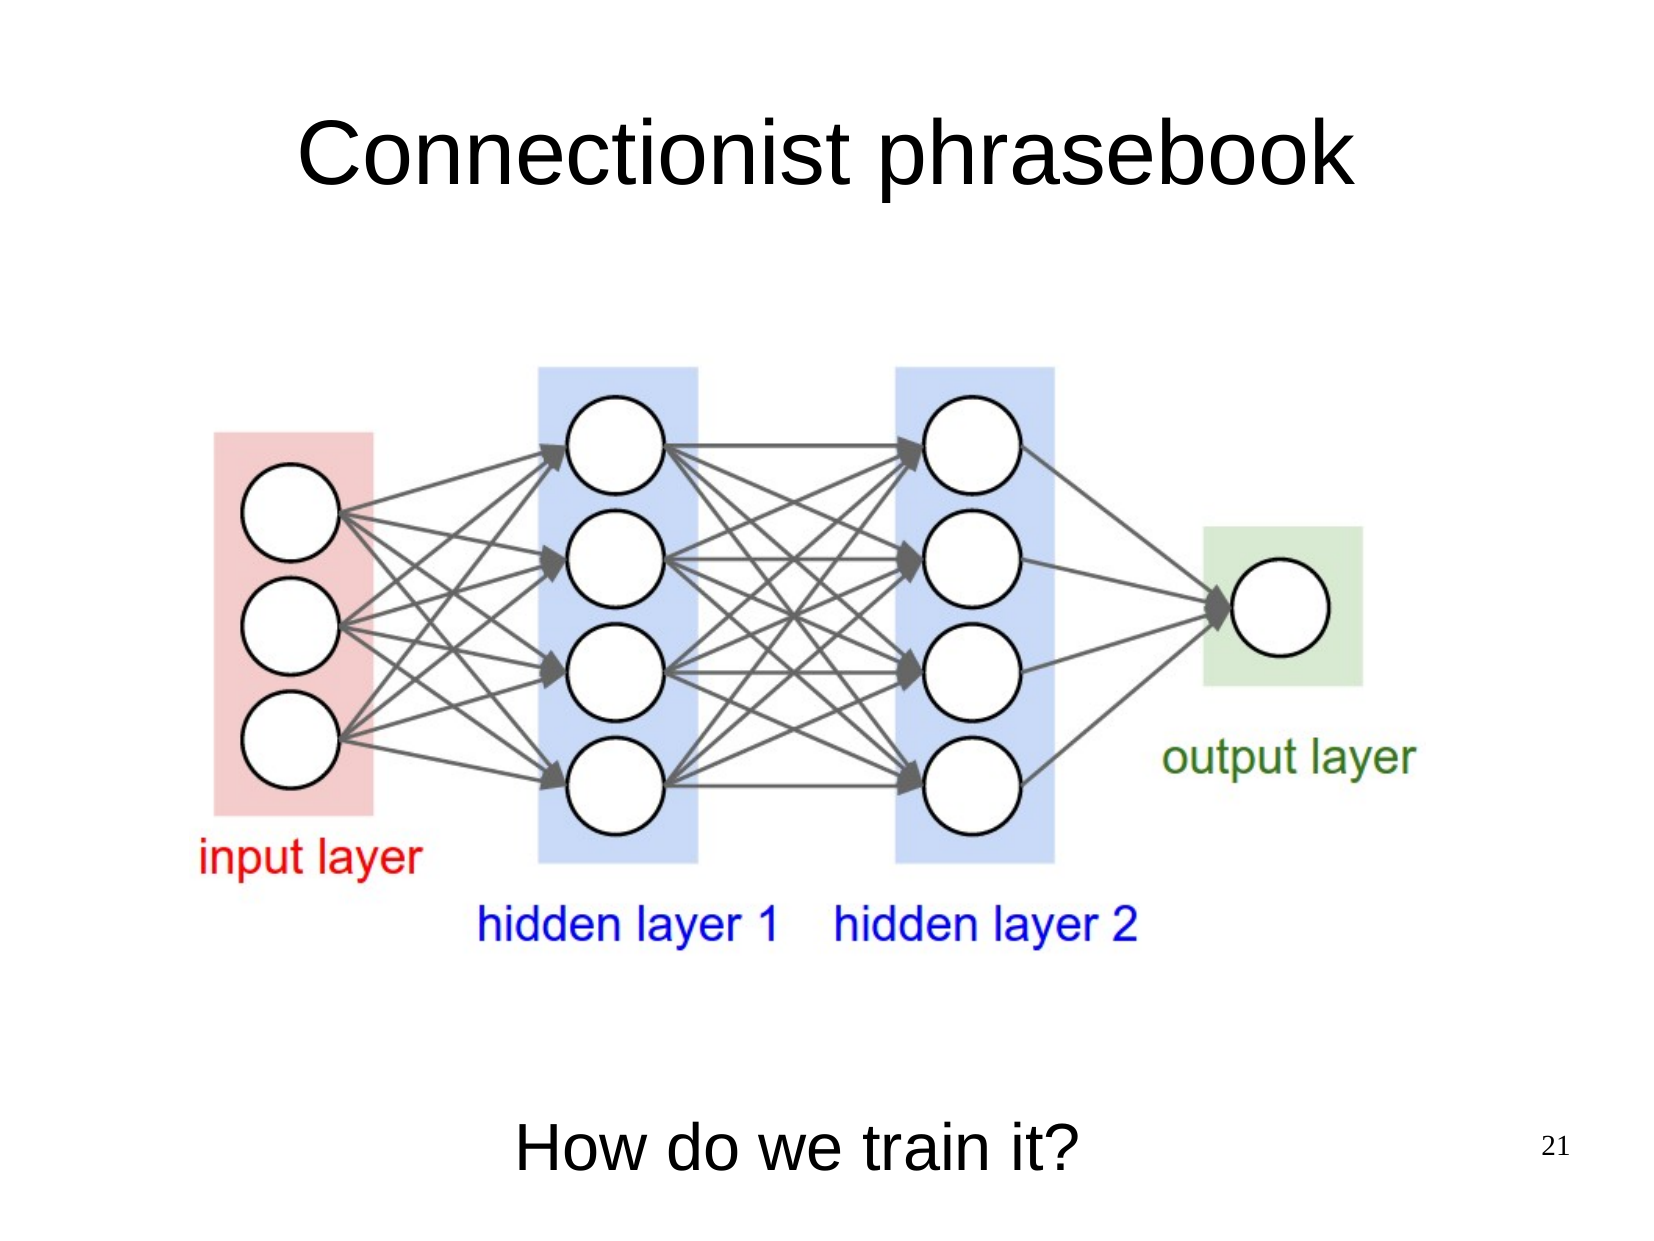

# Connectionist phrasebook
How do we train it?
21